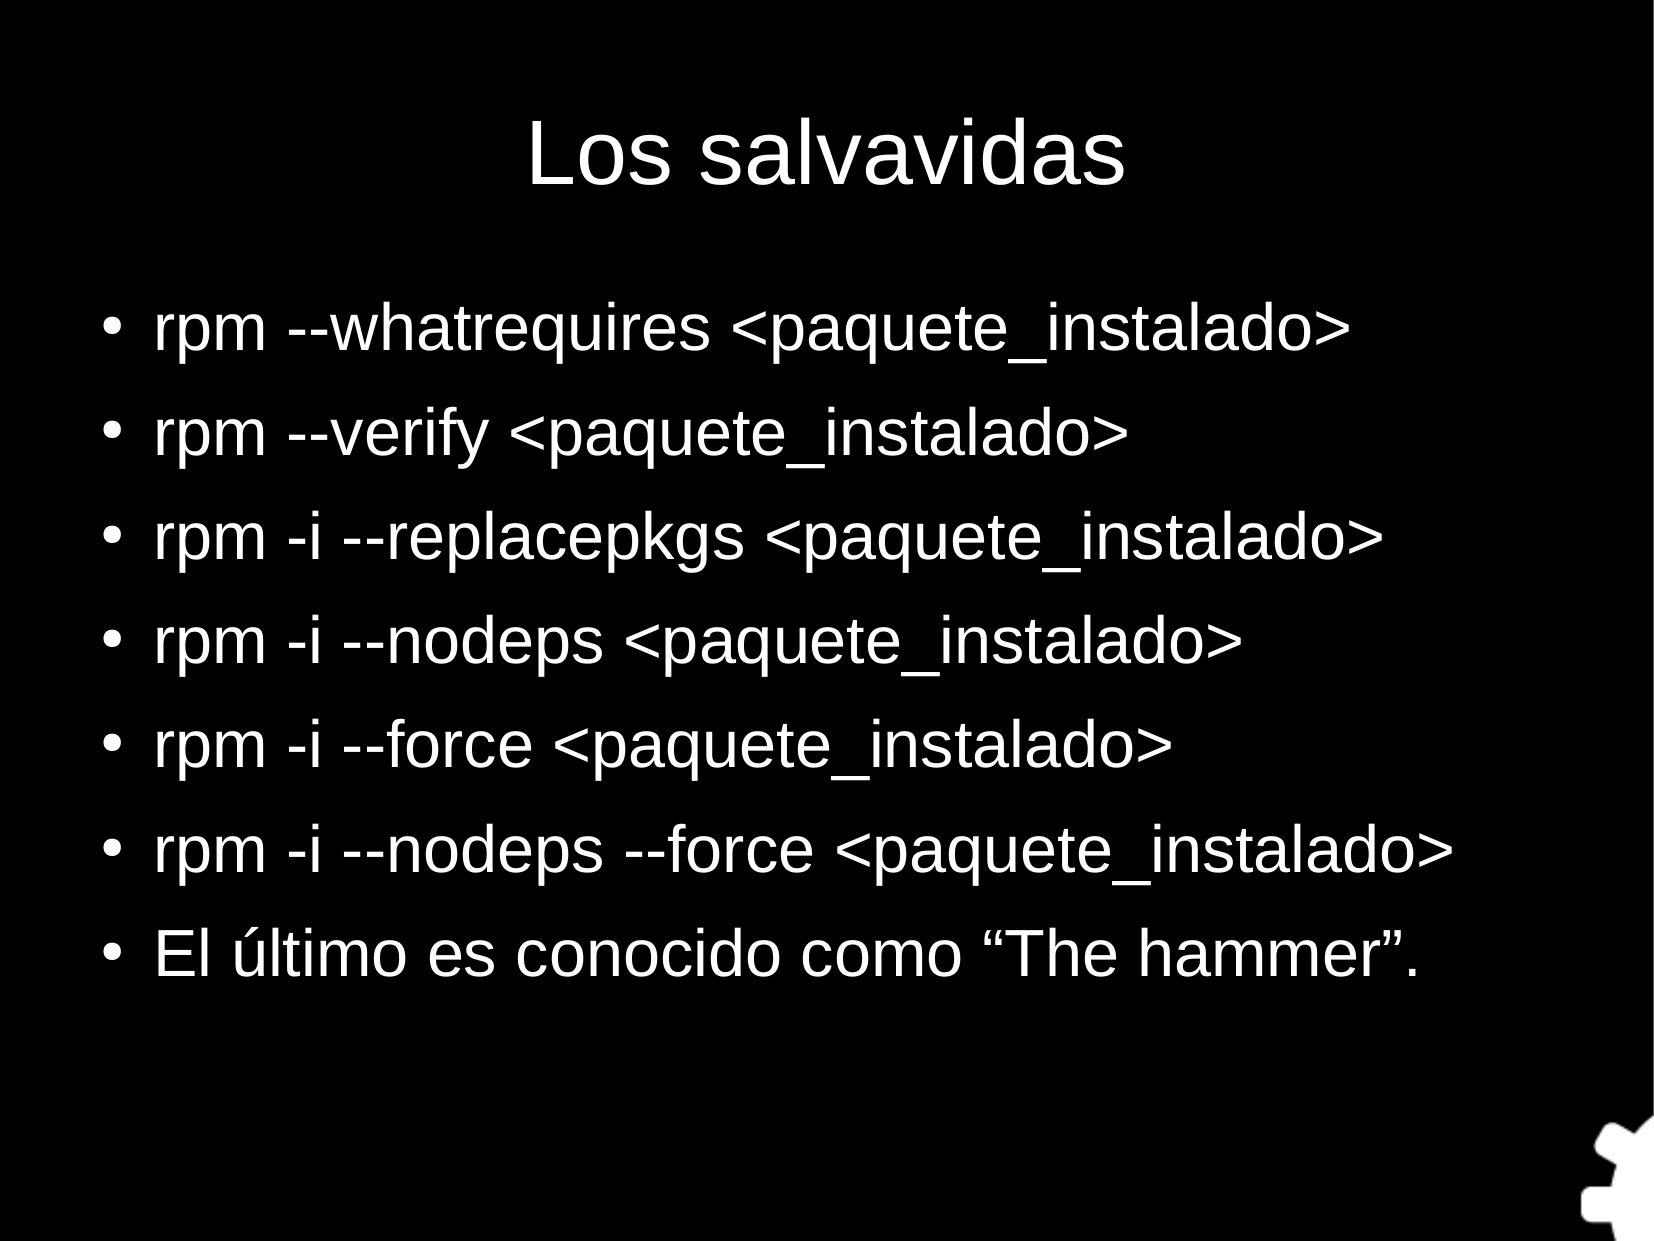

# Los salvavidas
rpm --whatrequires <paquete_instalado>
rpm --verify <paquete_instalado>
rpm -i --replacepkgs <paquete_instalado>
rpm -i --nodeps <paquete_instalado>
rpm -i --force <paquete_instalado>
rpm -i --nodeps --force <paquete_instalado>
El último es conocido como “The hammer”.